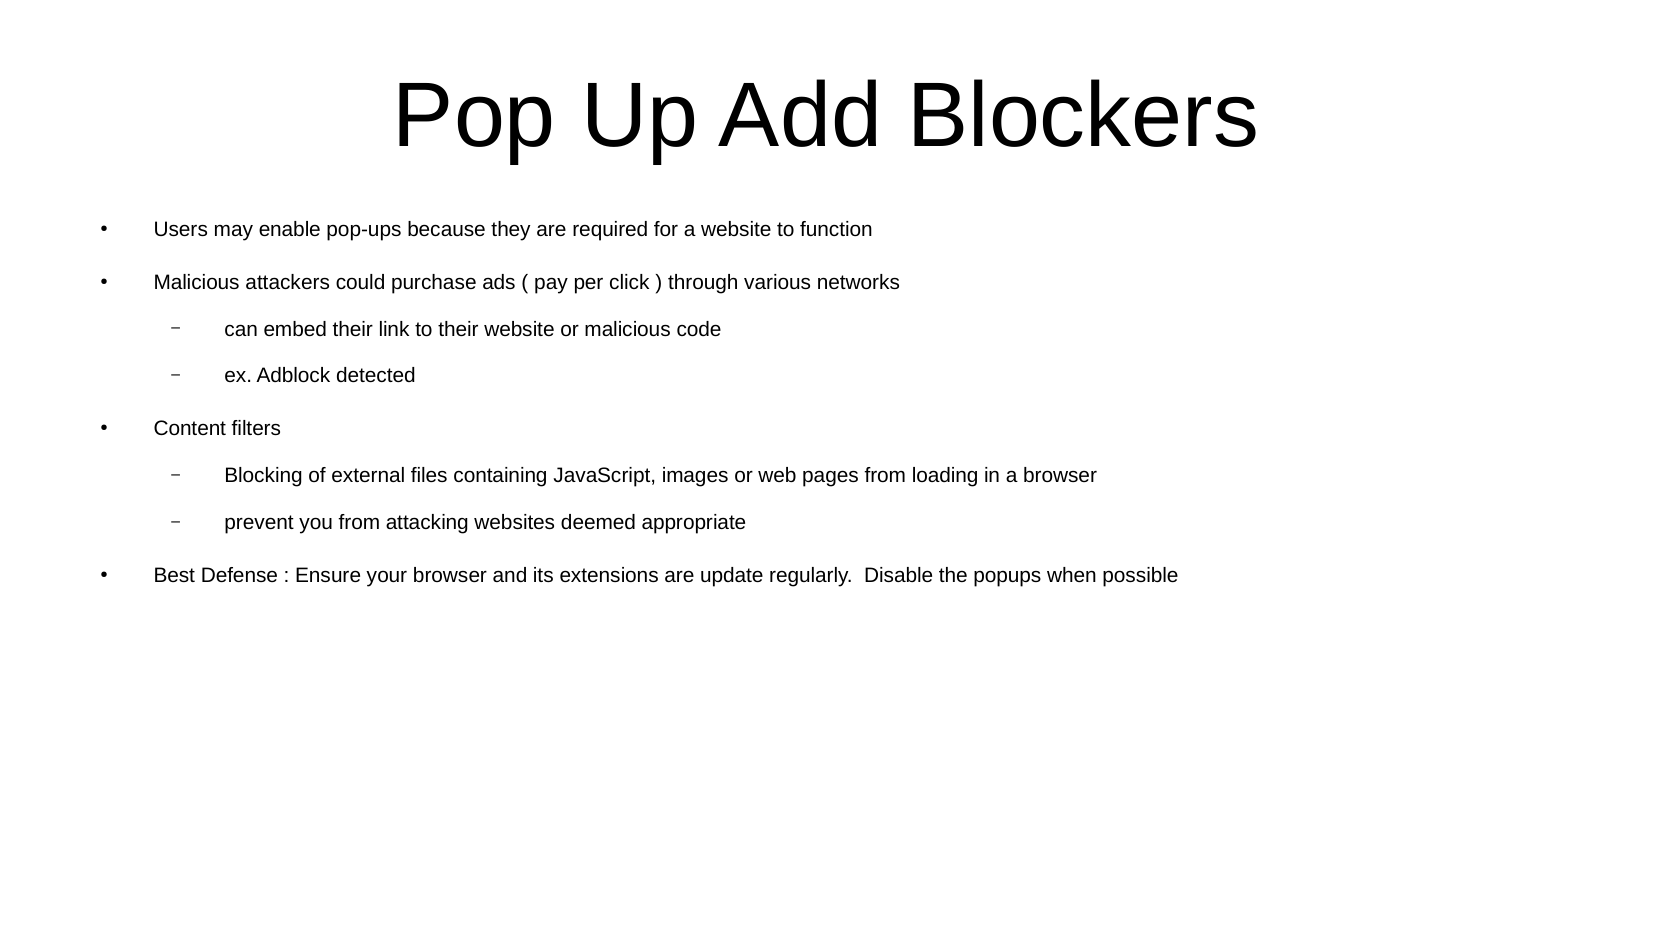

# Pop Up Add Blockers
Users may enable pop-ups because they are required for a website to function
Malicious attackers could purchase ads ( pay per click ) through various networks
can embed their link to their website or malicious code
ex. Adblock detected
Content filters
Blocking of external files containing JavaScript, images or web pages from loading in a browser
prevent you from attacking websites deemed appropriate
Best Defense : Ensure your browser and its extensions are update regularly. Disable the popups when possible